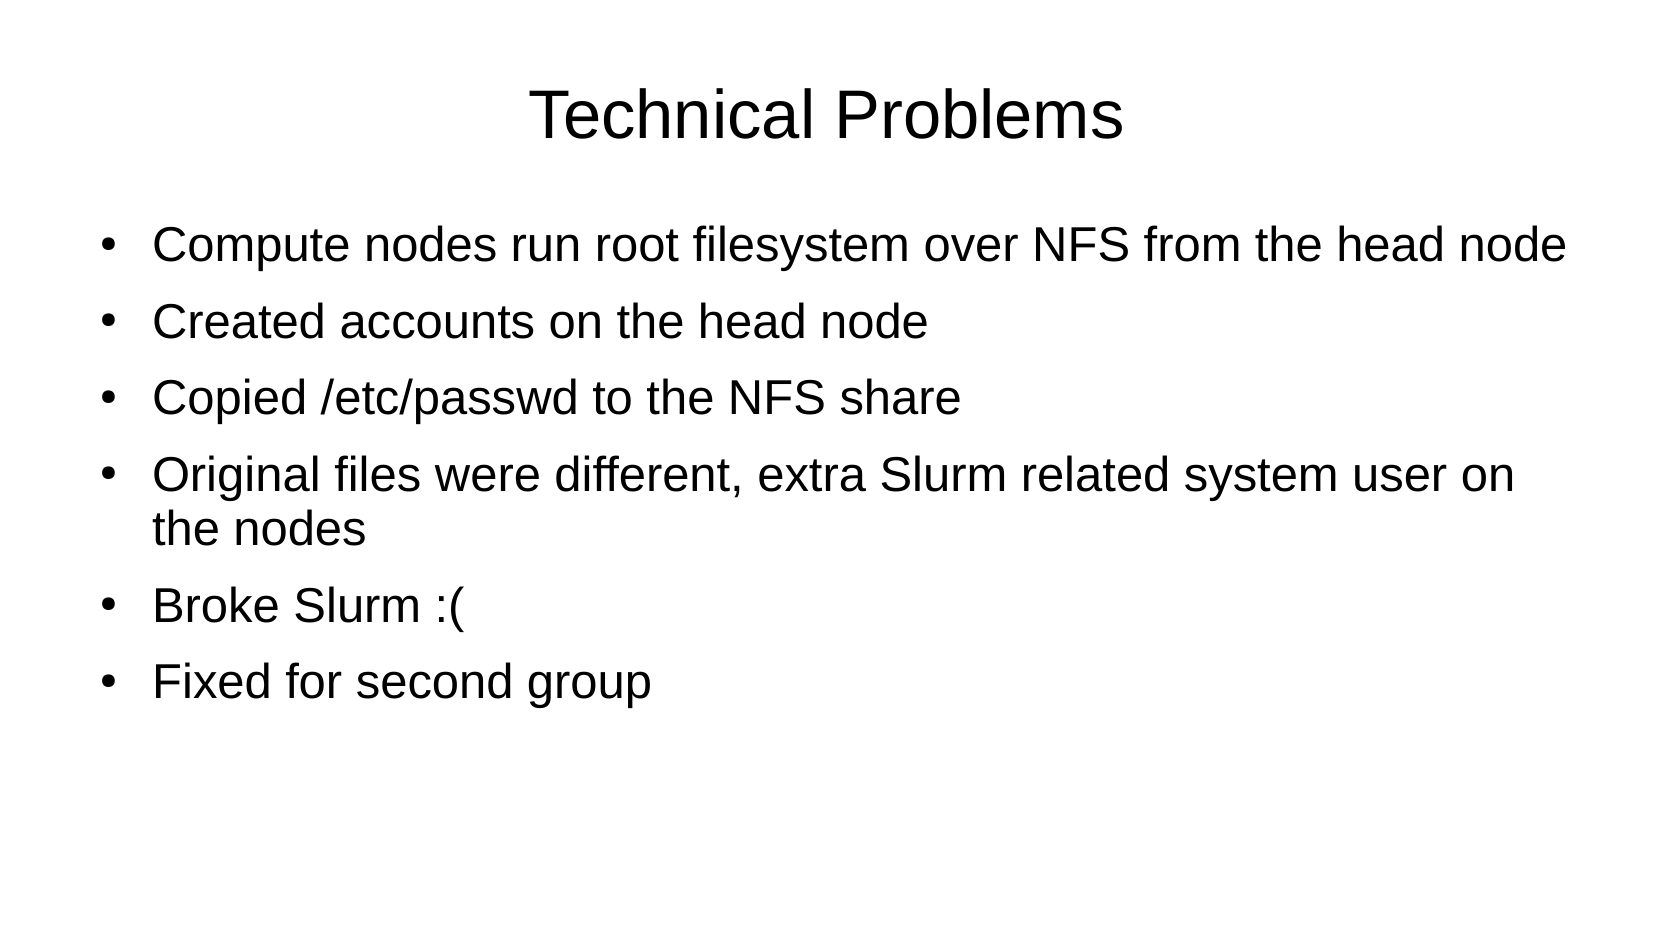

# Technical Problems
Compute nodes run root filesystem over NFS from the head node
Created accounts on the head node
Copied /etc/passwd to the NFS share
Original files were different, extra Slurm related system user on the nodes
Broke Slurm :(
Fixed for second group